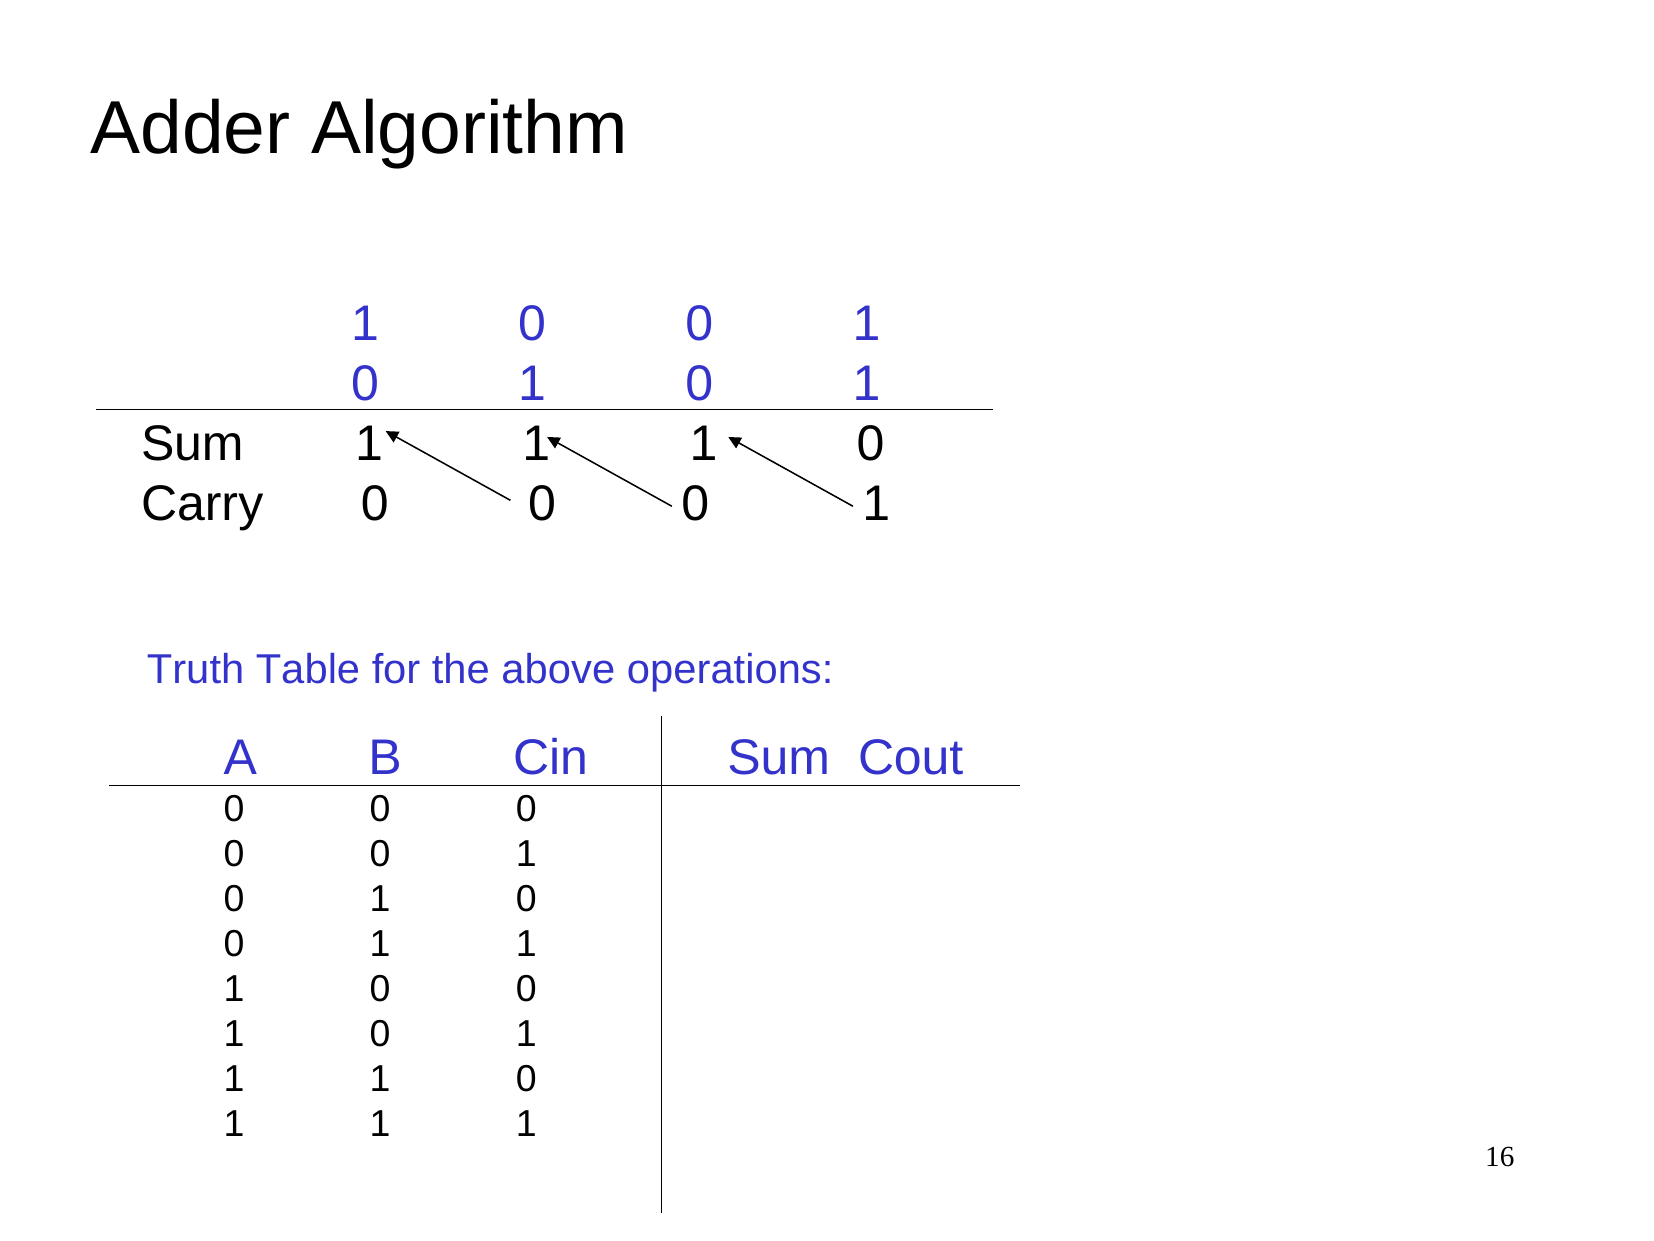

Adder Algorithm
 1 0 0 1
 0 1 0 1
Sum 1 1 1 0
Carry 0 0 0 1
Truth Table for the above operations:
 A B Cin Sum Cout
 0 0 0
 0 0 1
 0 1 0
 0 1 1
 1 0 0
 1 0 1
 1 1 0
 1 1 1